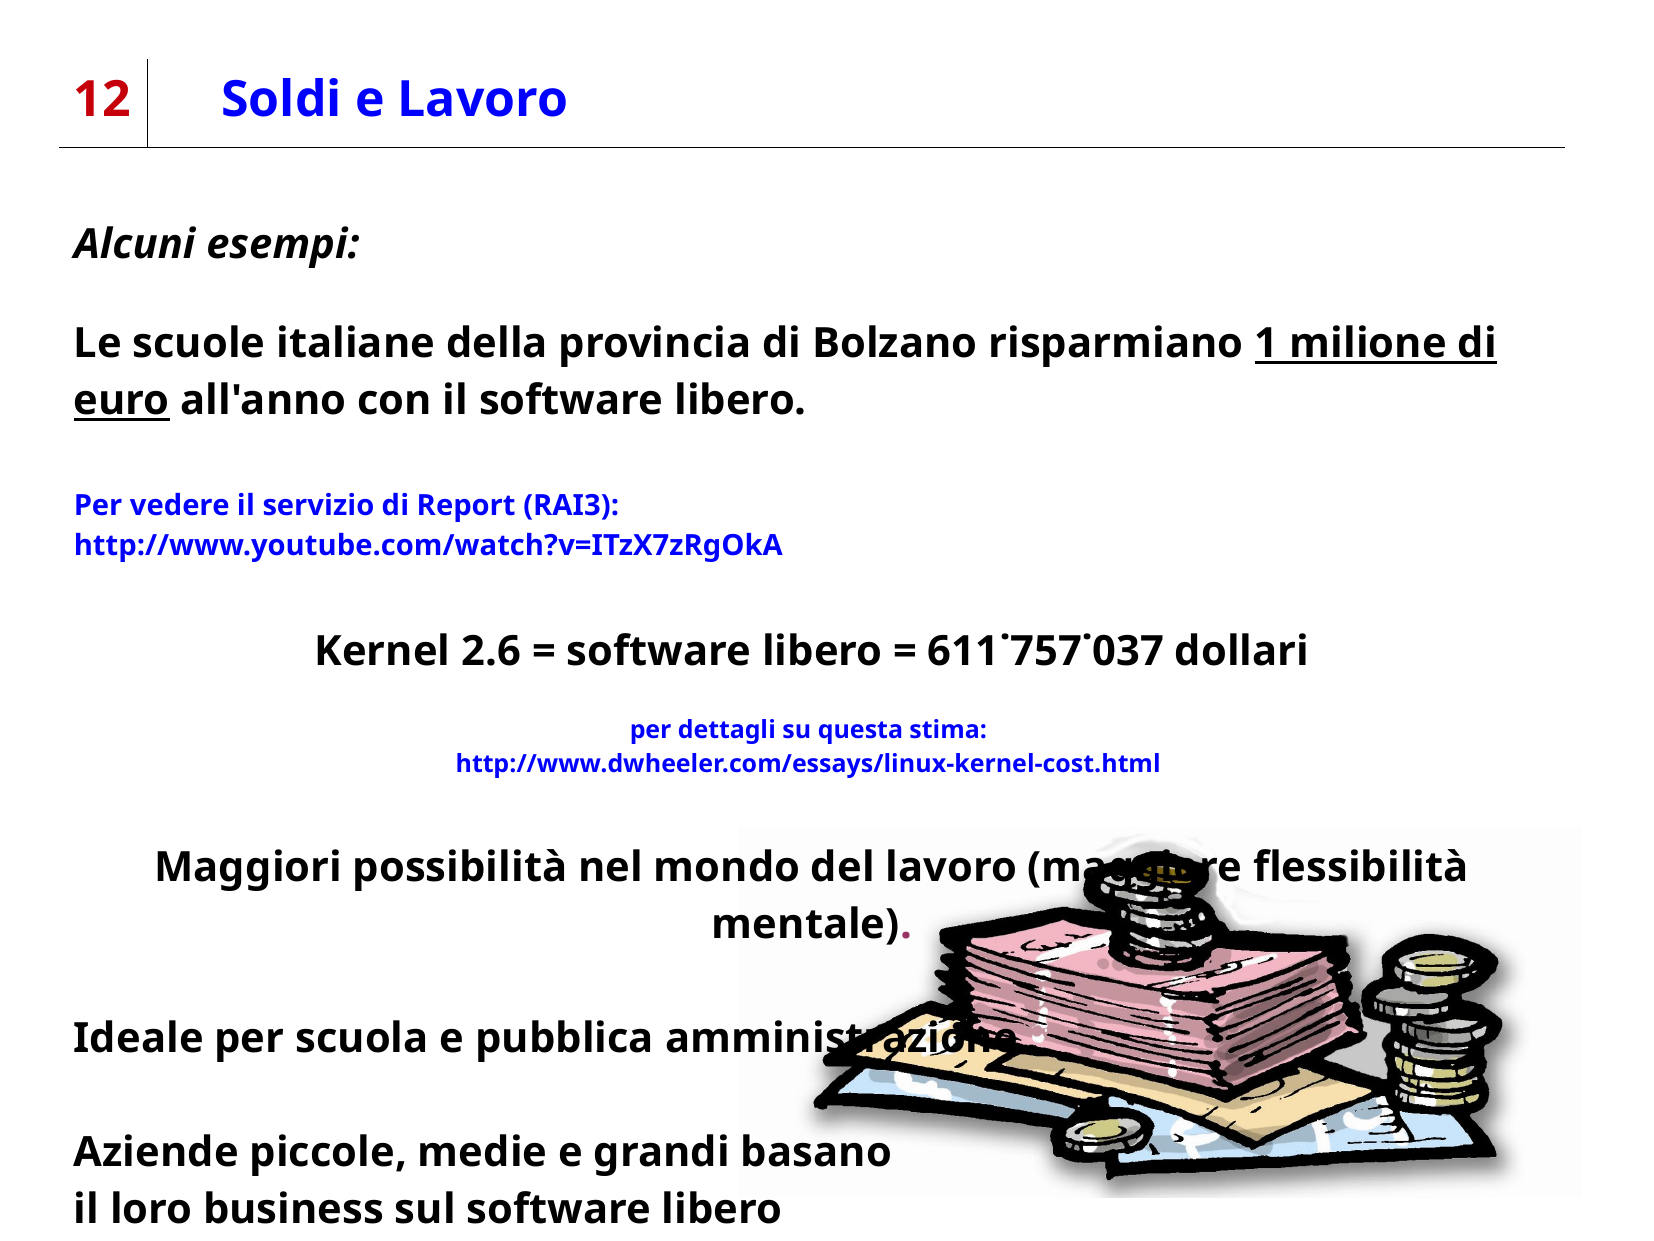

12		Soldi e Lavoro
Alcuni esempi:
Le scuole italiane della provincia di Bolzano risparmiano 1 milione di euro all'anno con il software libero.
Per vedere il servizio di Report (RAI3):
http://www.youtube.com/watch?v=ITzX7zRgOkA
Kernel 2.6 = software libero = 611˙757˙037 dollari
per dettagli su questa stima:
http://www.dwheeler.com/essays/linux-kernel-cost.html
Maggiori possibilità nel mondo del lavoro (maggiore flessibilità mentale).
Ideale per scuola e pubblica amministrazione.
Aziende piccole, medie e grandi basano
il loro business sul software libero
(Google in testa).